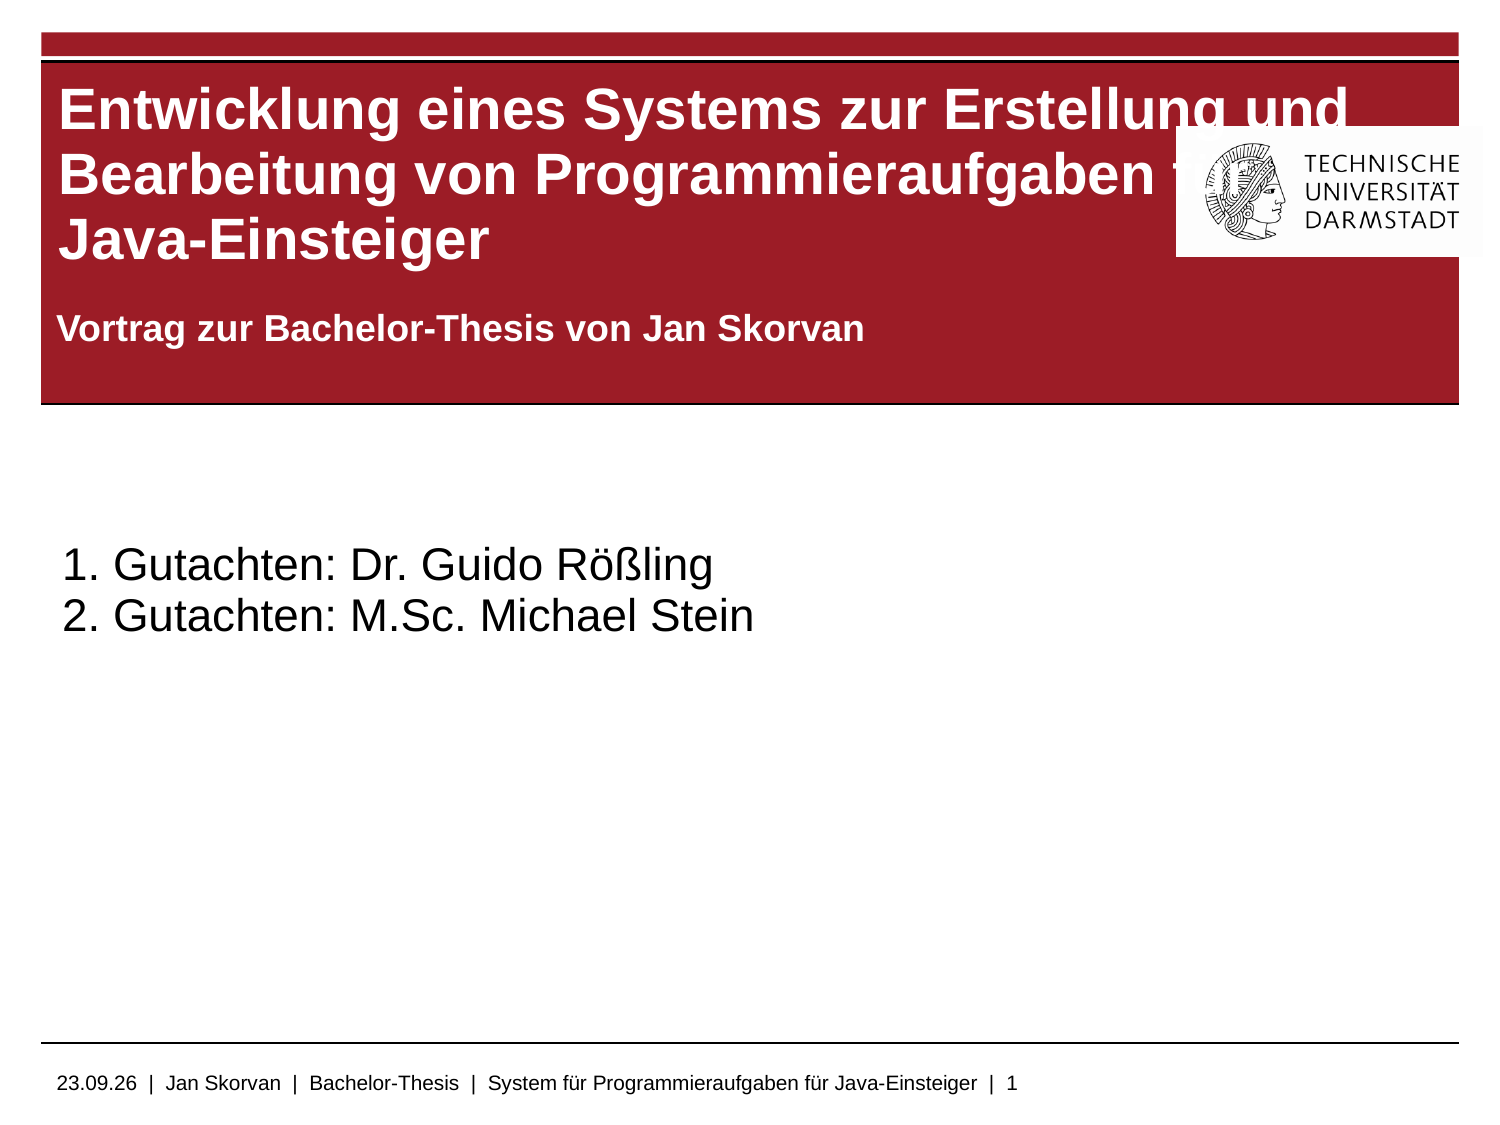

# Entwicklung eines Systems zur Erstellung und Bearbeitung von Programmieraufgaben für Java-Einsteiger
1. Gutachten: Dr. Guido Rößling
2. Gutachten: M.Sc. Michael Stein